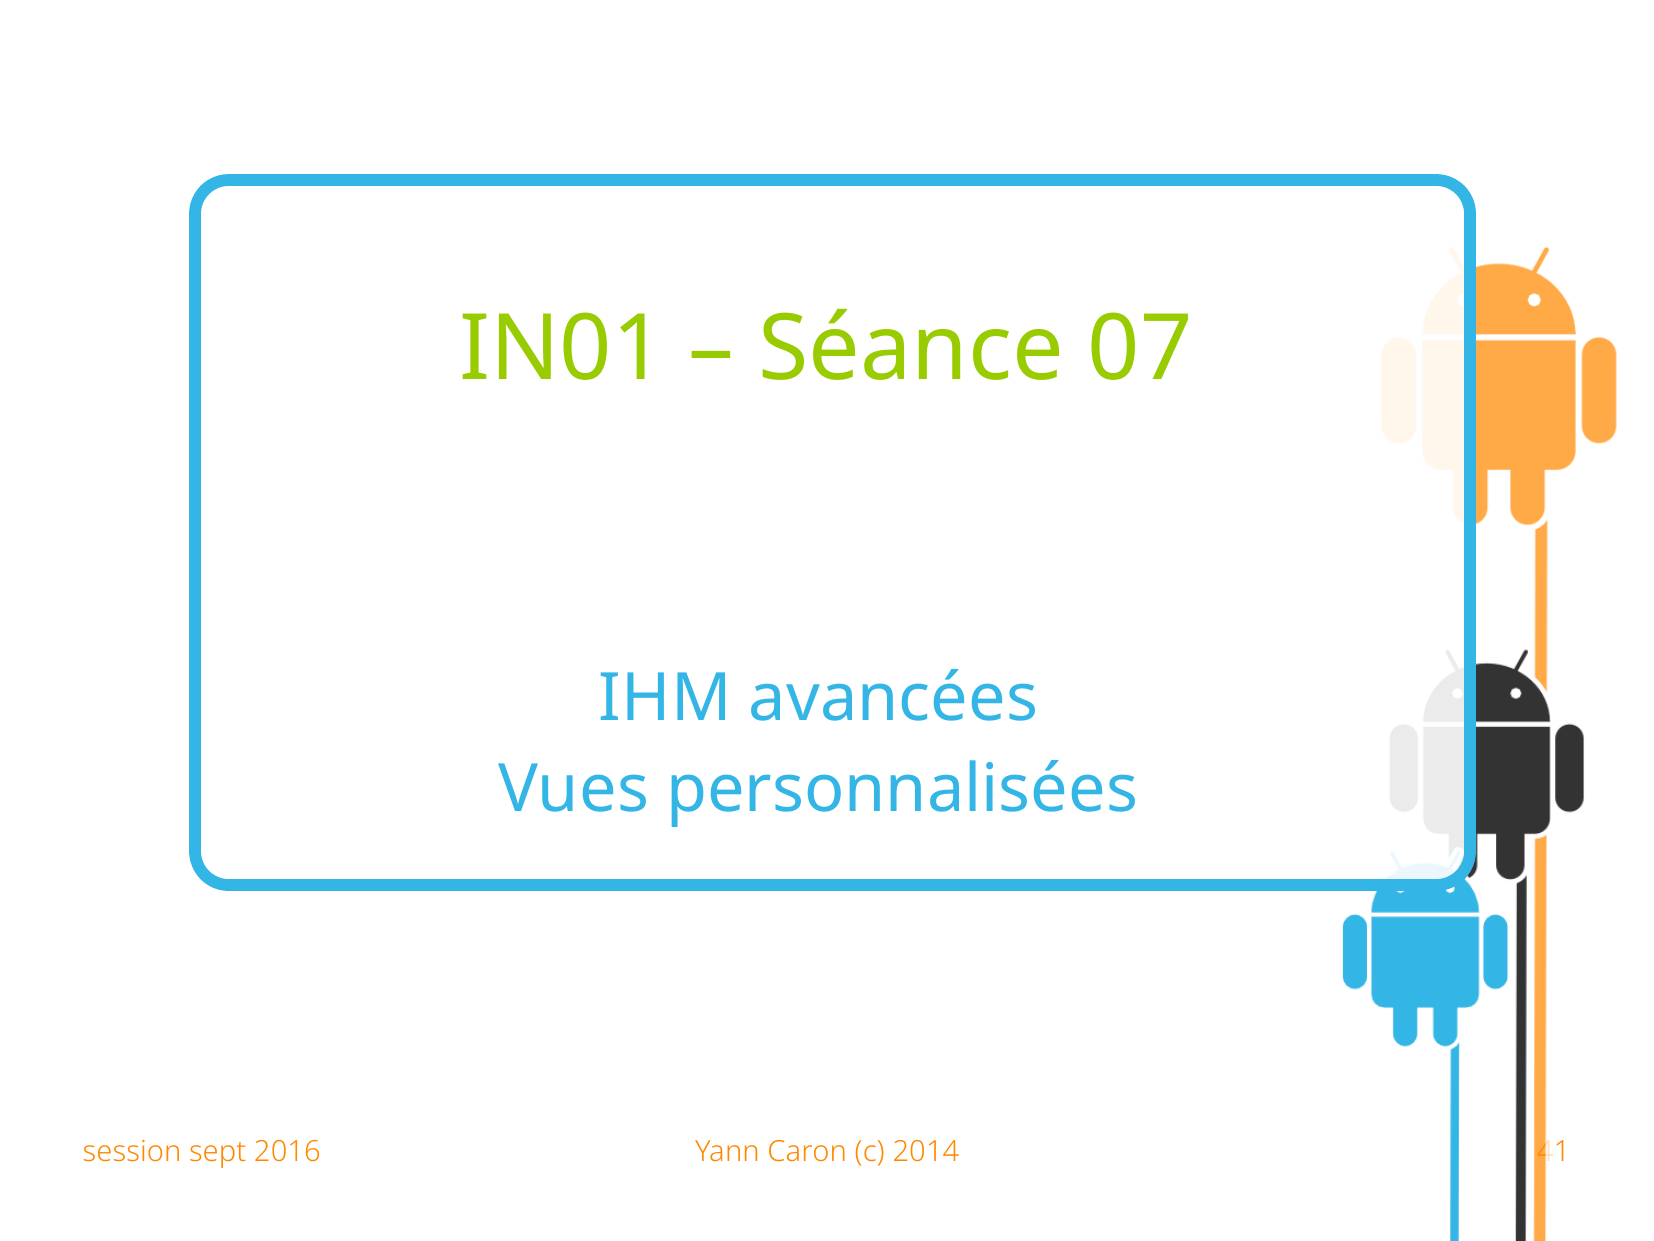

# IN01 – Séance 07
IHM avancées
Vues personnalisées
session sept 2016
Yann Caron (c) 2014
41